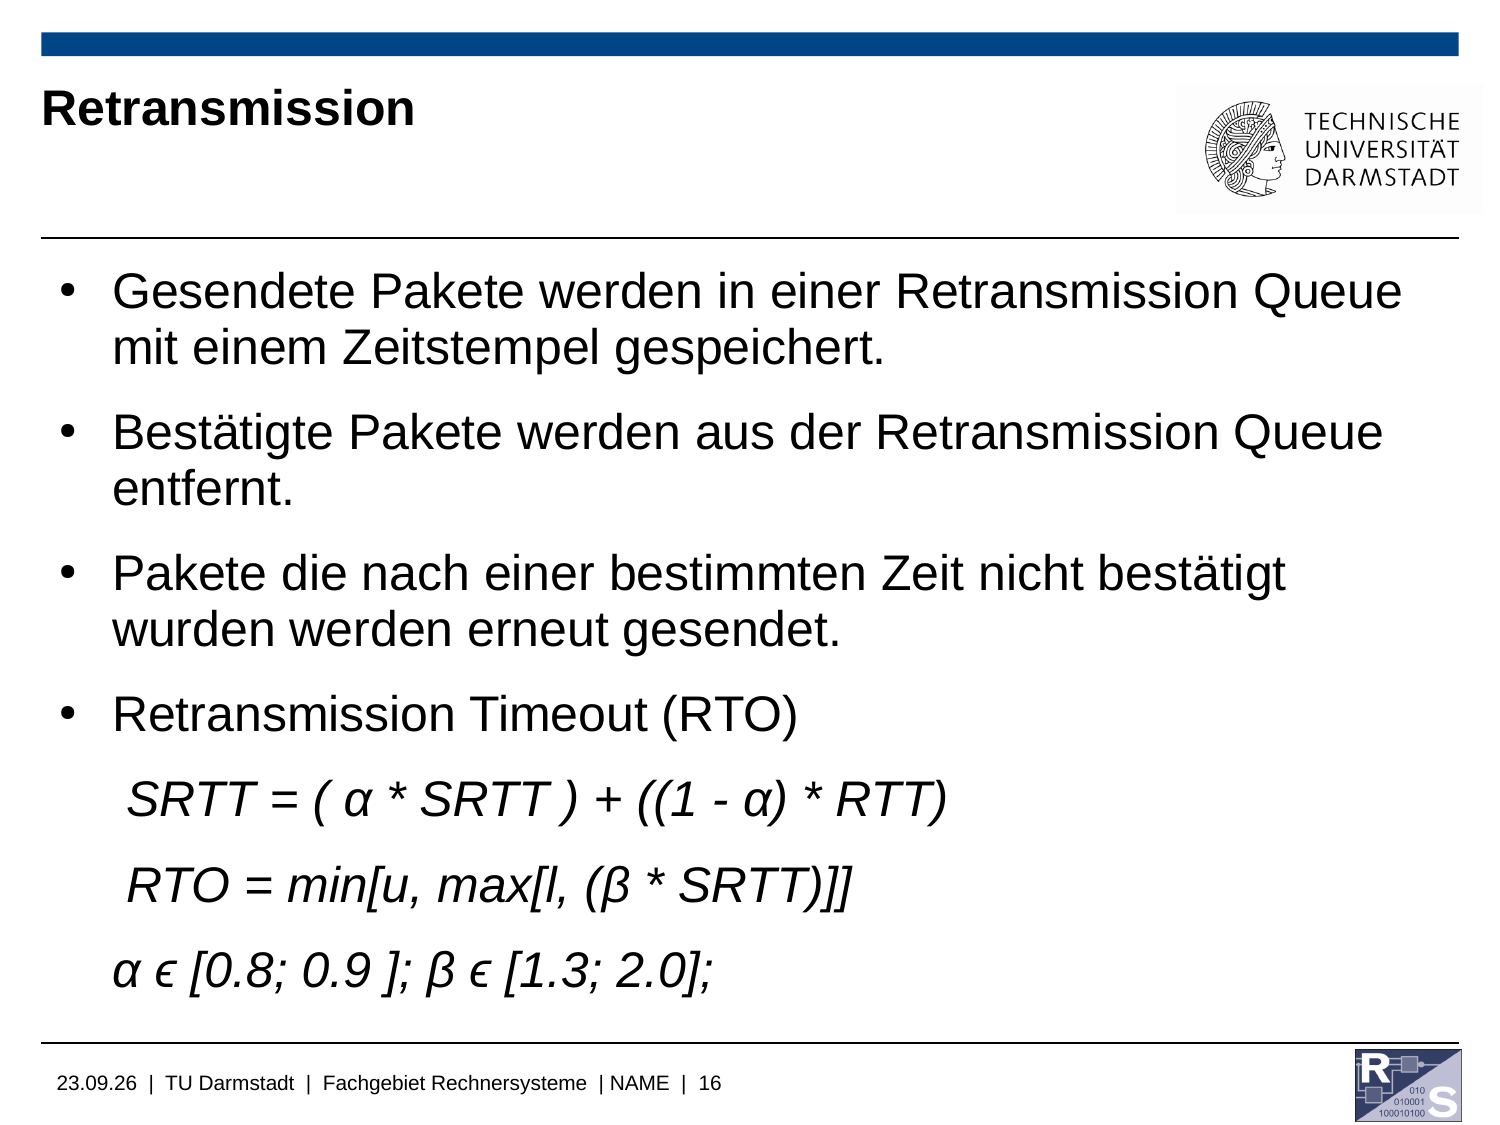

# Retransmission
Gesendete Pakete werden in einer Retransmission Queue mit einem Zeitstempel gespeichert.
Bestätigte Pakete werden aus der Retransmission Queue entfernt.
Pakete die nach einer bestimmten Zeit nicht bestätigt wurden werden erneut gesendet.
Retransmission Timeout (RTO)
 SRTT = ( α * SRTT ) + ((1 - α) * RTT)
 RTO = min[u, max[l, (β * SRTT)]]
α ϵ [0.8; 0.9 ]; β ϵ [1.3; 2.0];